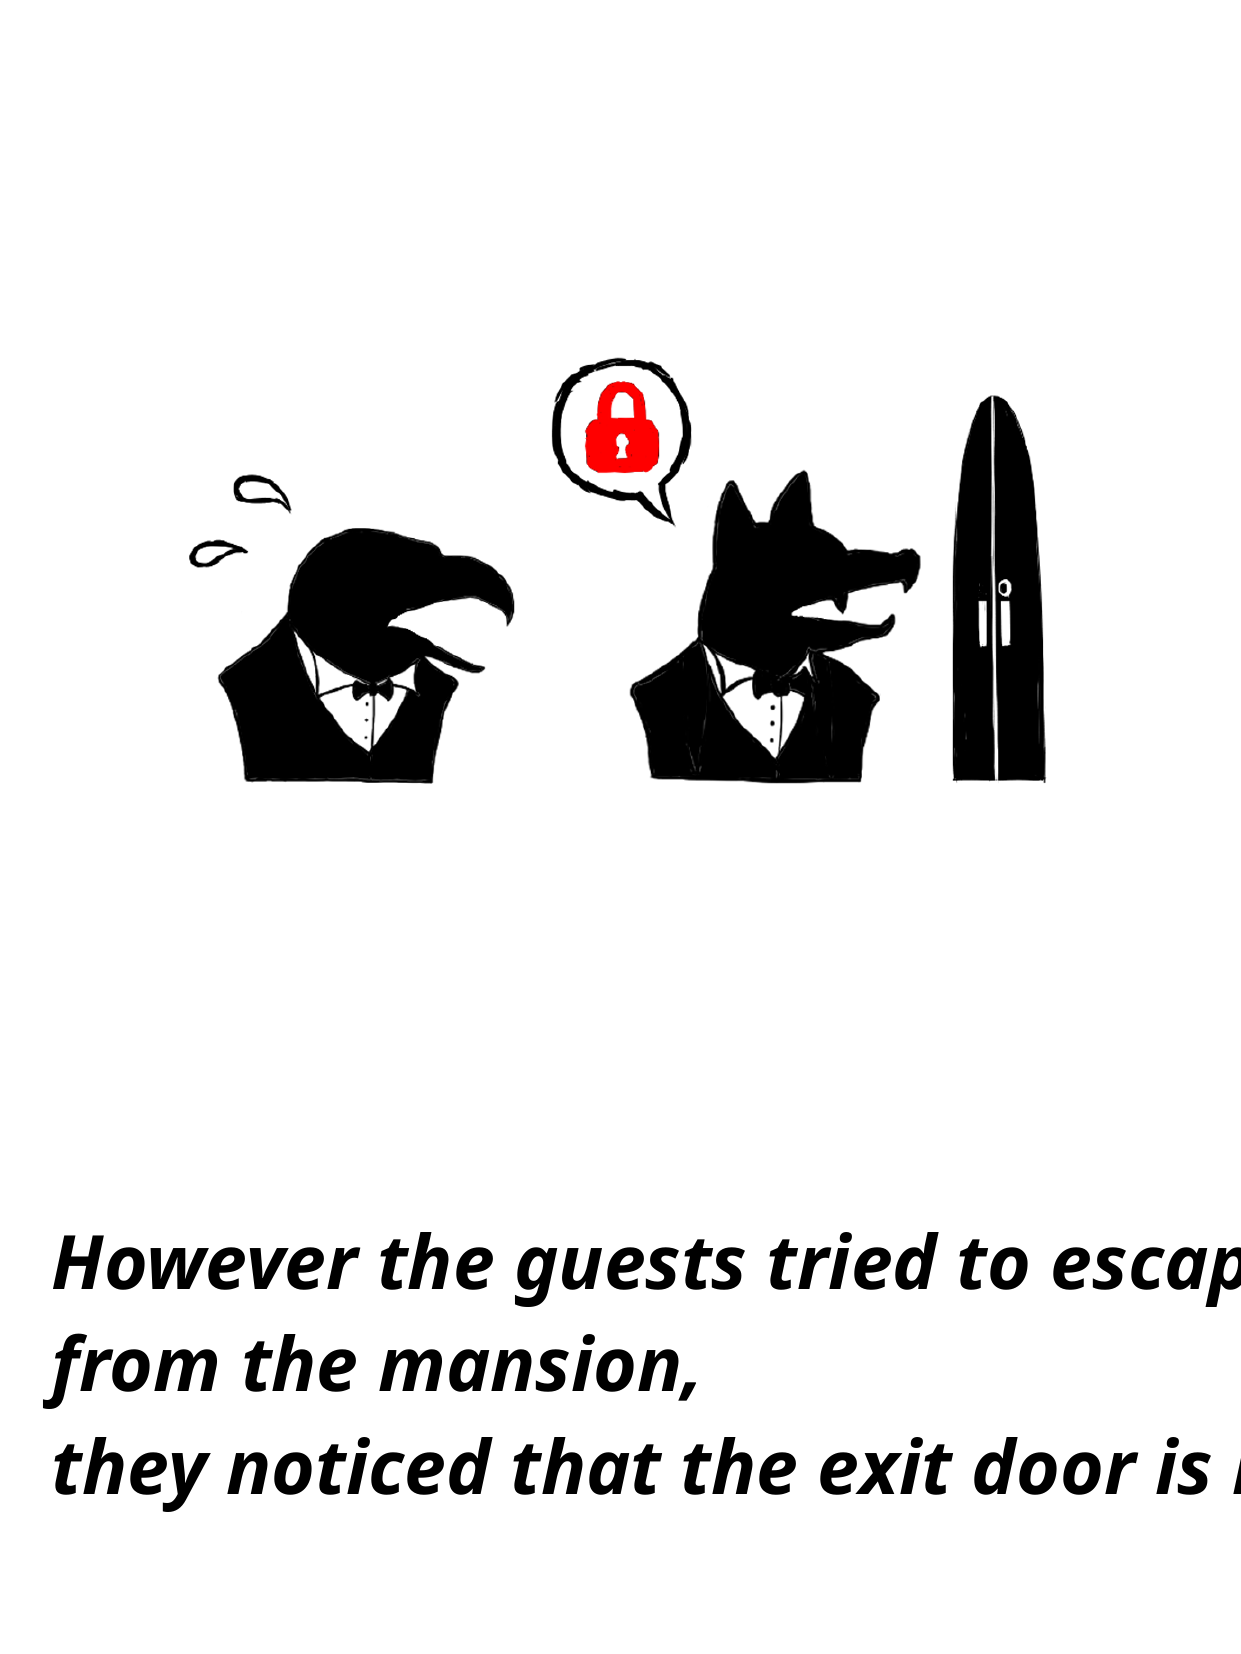

However the guests tried to escape
from the mansion,
they noticed that the exit door is locked.